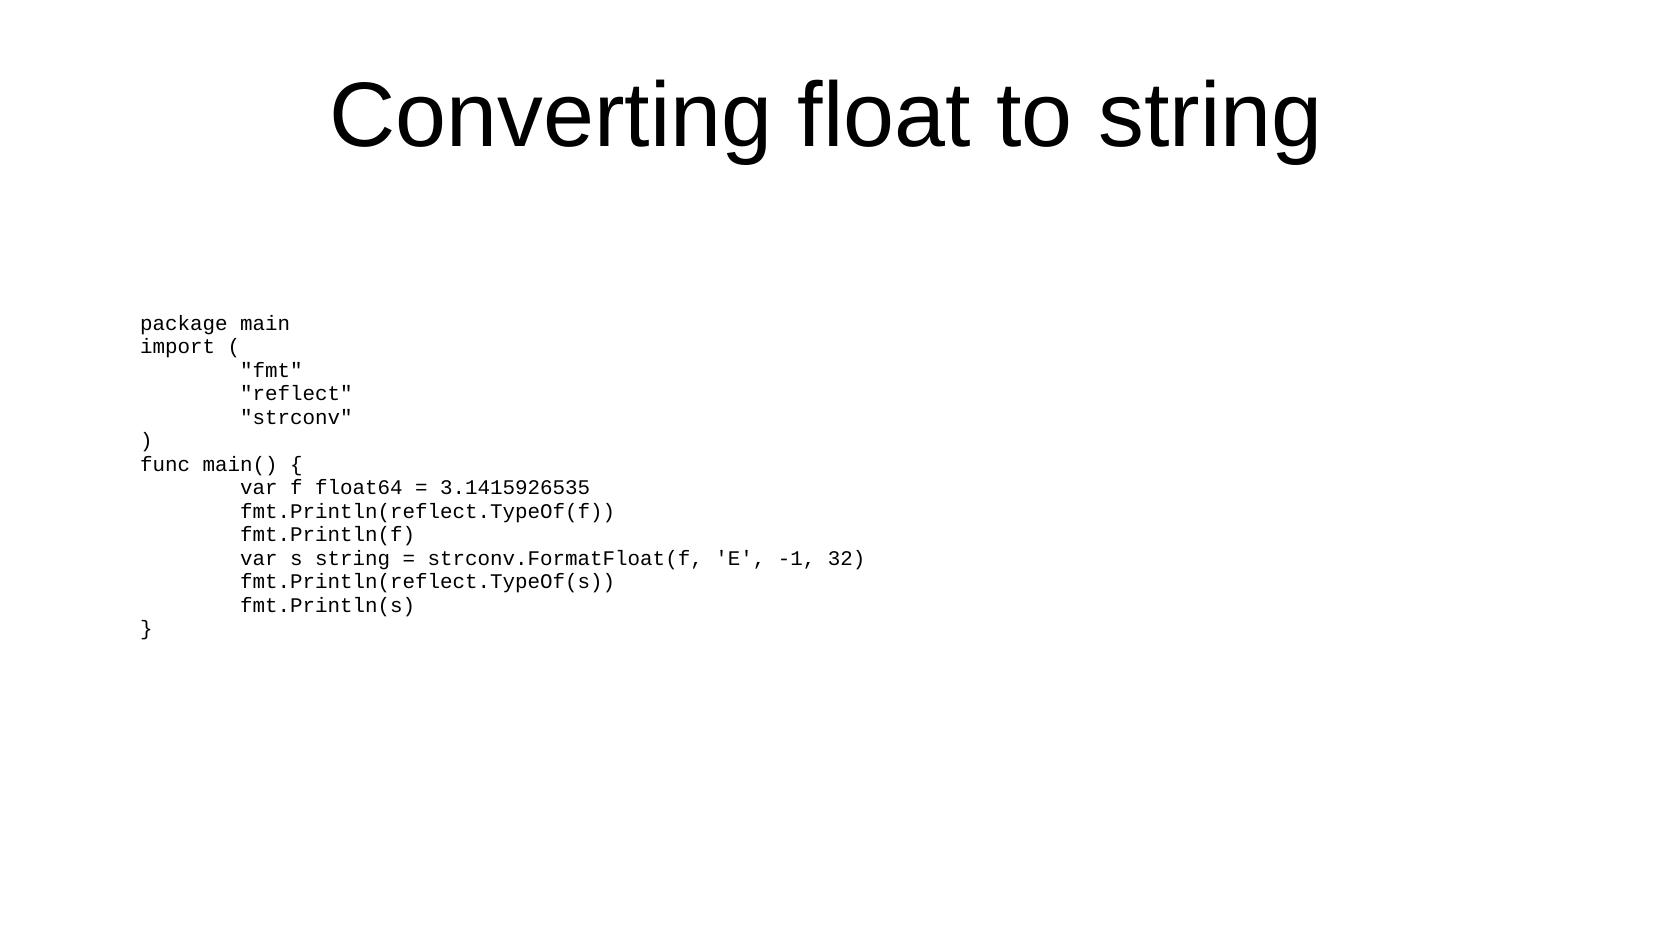

# Converting float to string
package main
import (
 "fmt"
 "reflect"
 "strconv"
)
func main() {
 var f float64 = 3.1415926535
 fmt.Println(reflect.TypeOf(f))
 fmt.Println(f)
 var s string = strconv.FormatFloat(f, 'E', -1, 32)
 fmt.Println(reflect.TypeOf(s))
 fmt.Println(s)
}